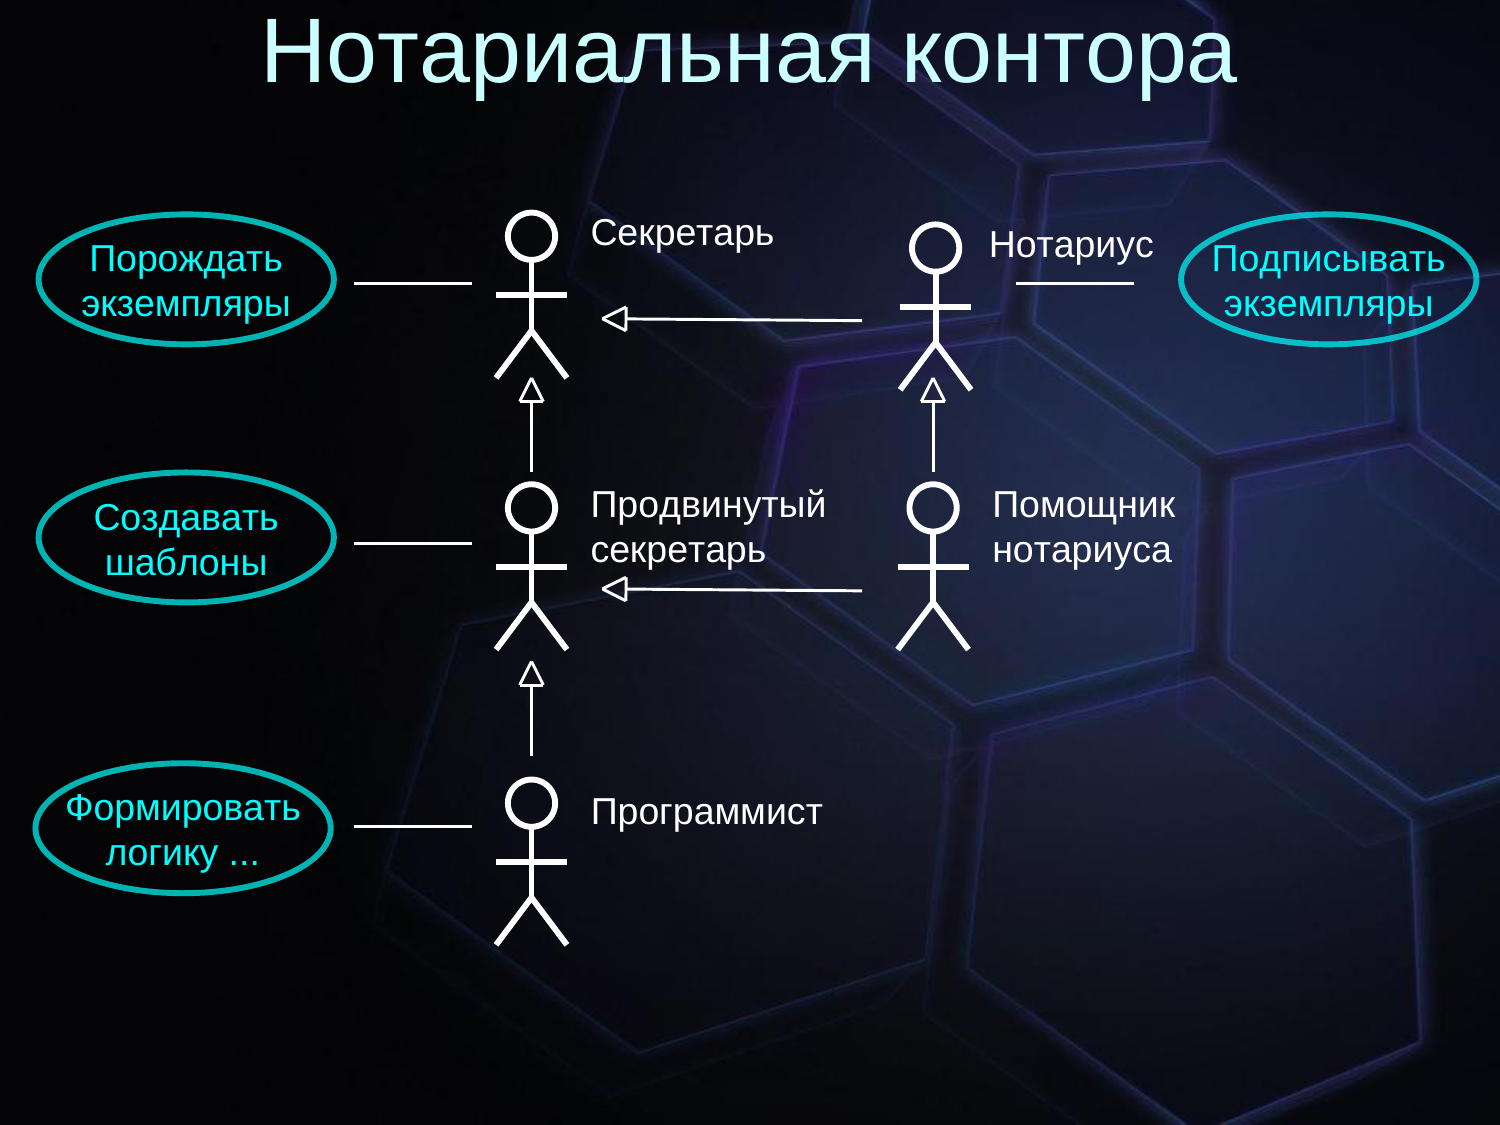

# Нотариальная контора
Секретарь
Нотариус
Порождать
экземпляры
Подписывать
экземпляры
Создавать
шаблоны
Продвинутый
секретарь
Помощник
нотариуса
Формировать
логику ...
Программист